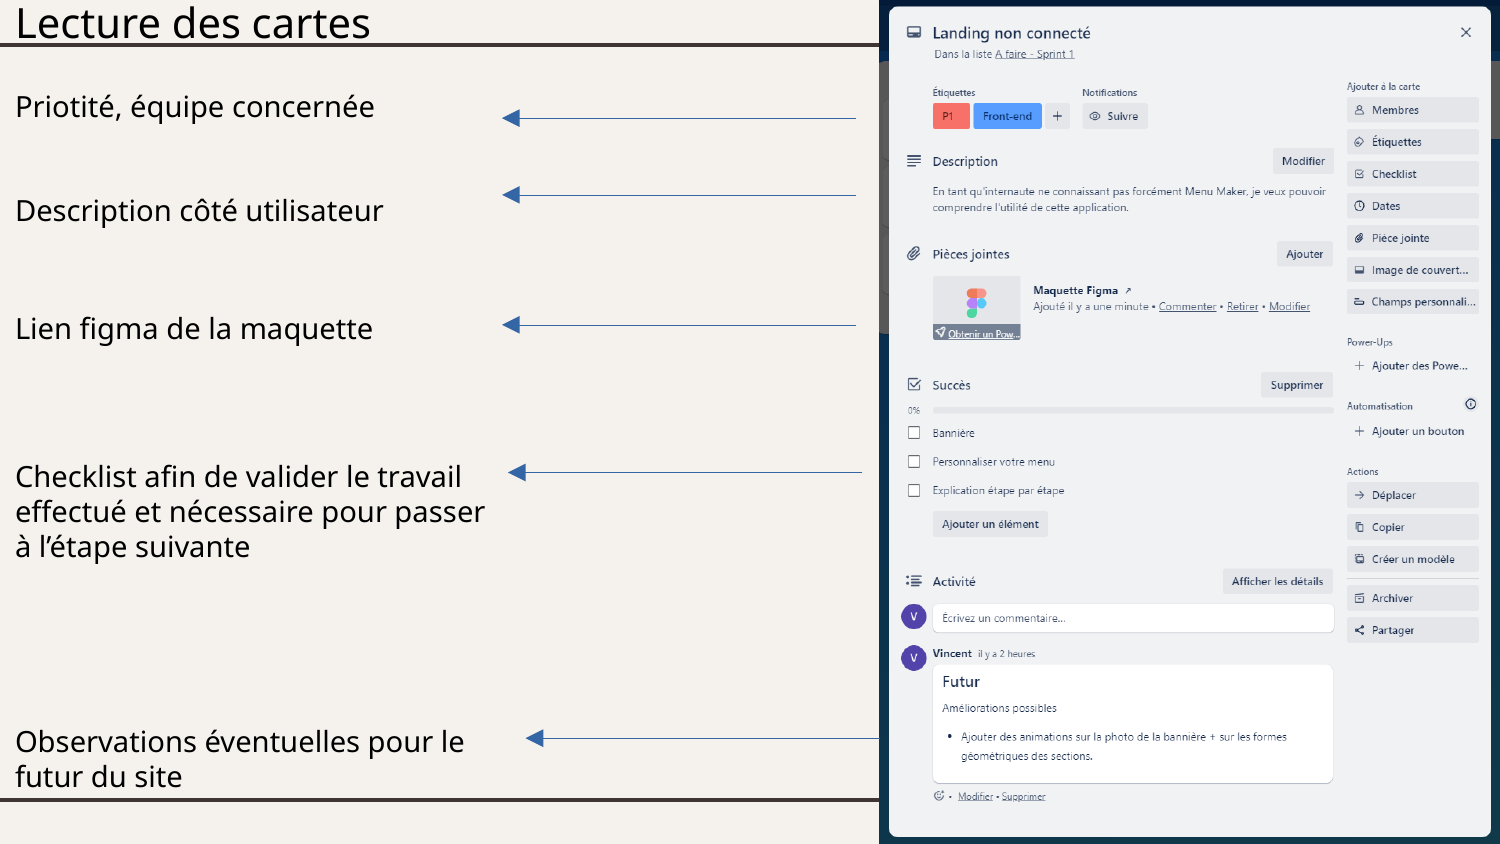

# Lecture des cartes
Priotité, équipe concernée
Description côté utilisateur
Lien figma de la maquette
Checklist afin de valider le travail effectué et nécessaire pour passer à l’étape suivante
Observations éventuelles pour le futur du site